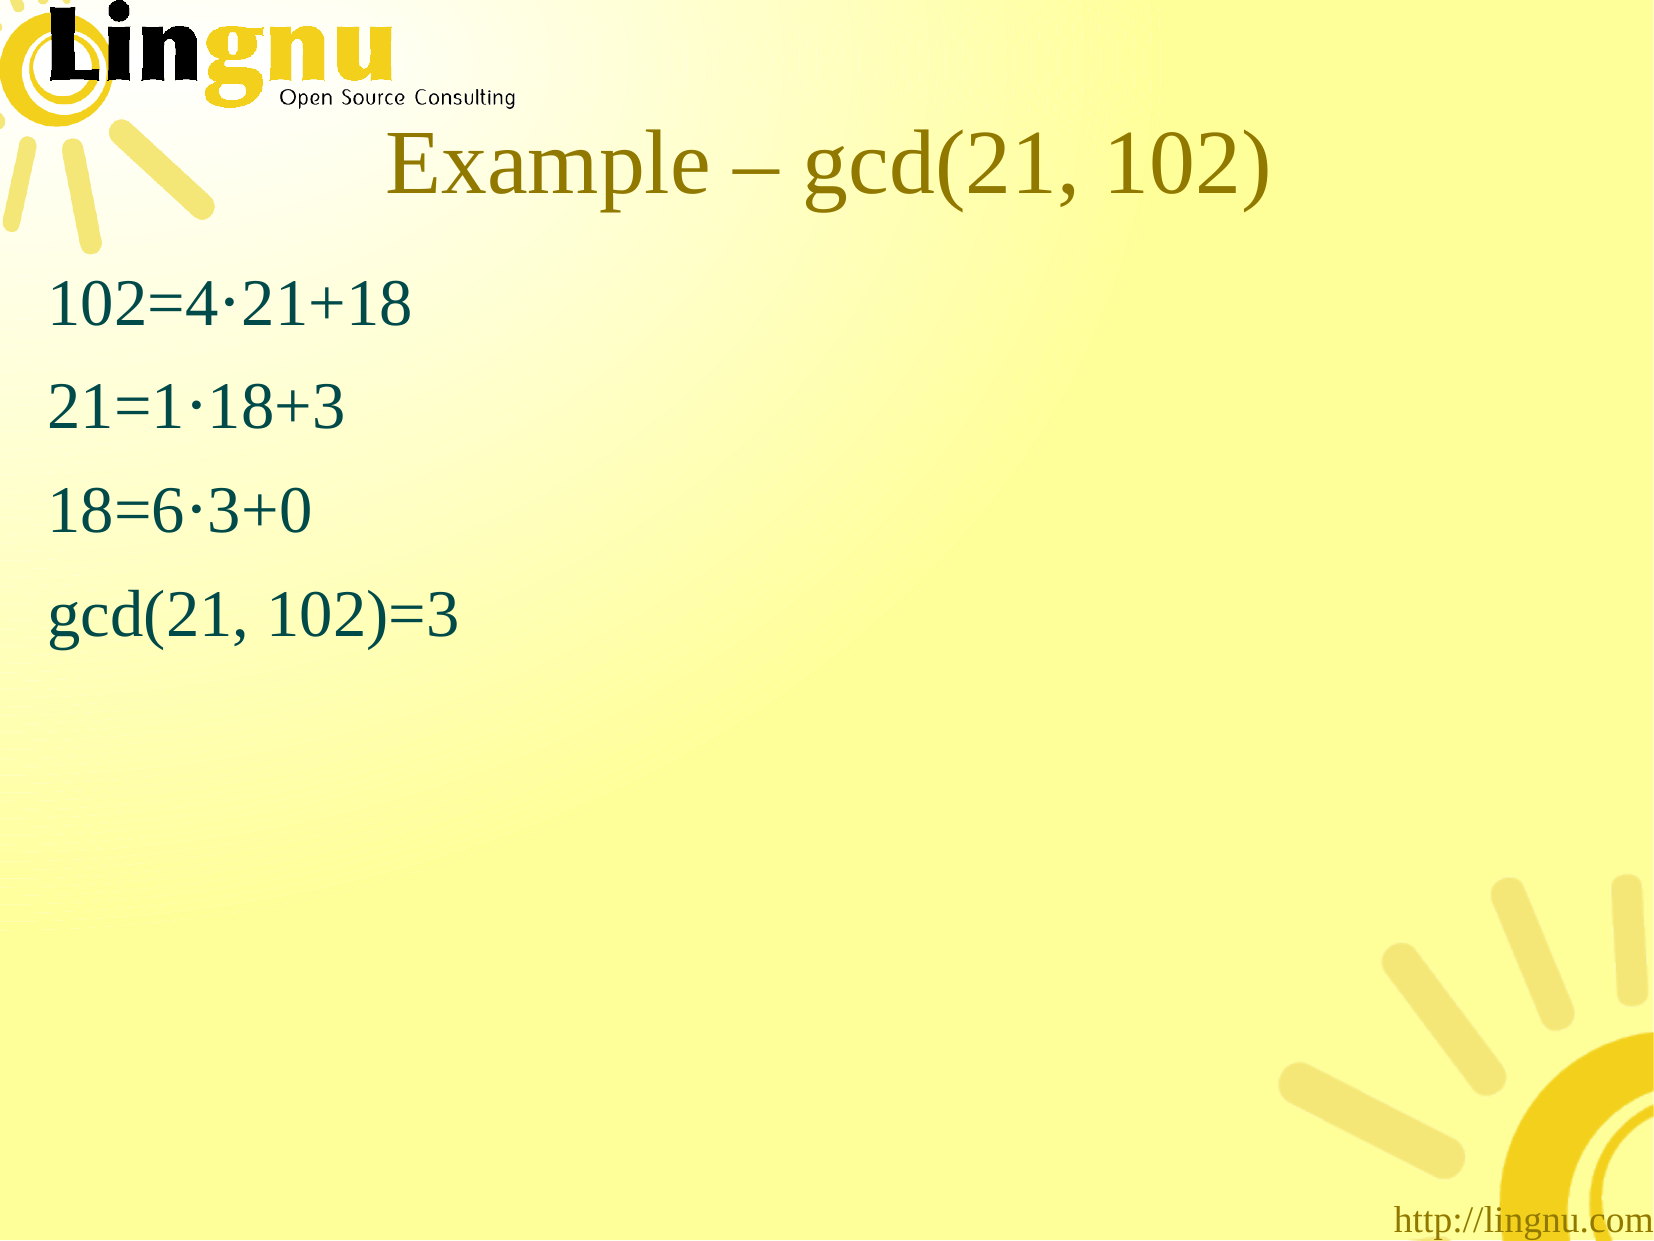

# Example – gcd(21, 102)
102=4⋅21+18
21=1⋅18+3
18=6⋅3+0
gcd(21, 102)=3